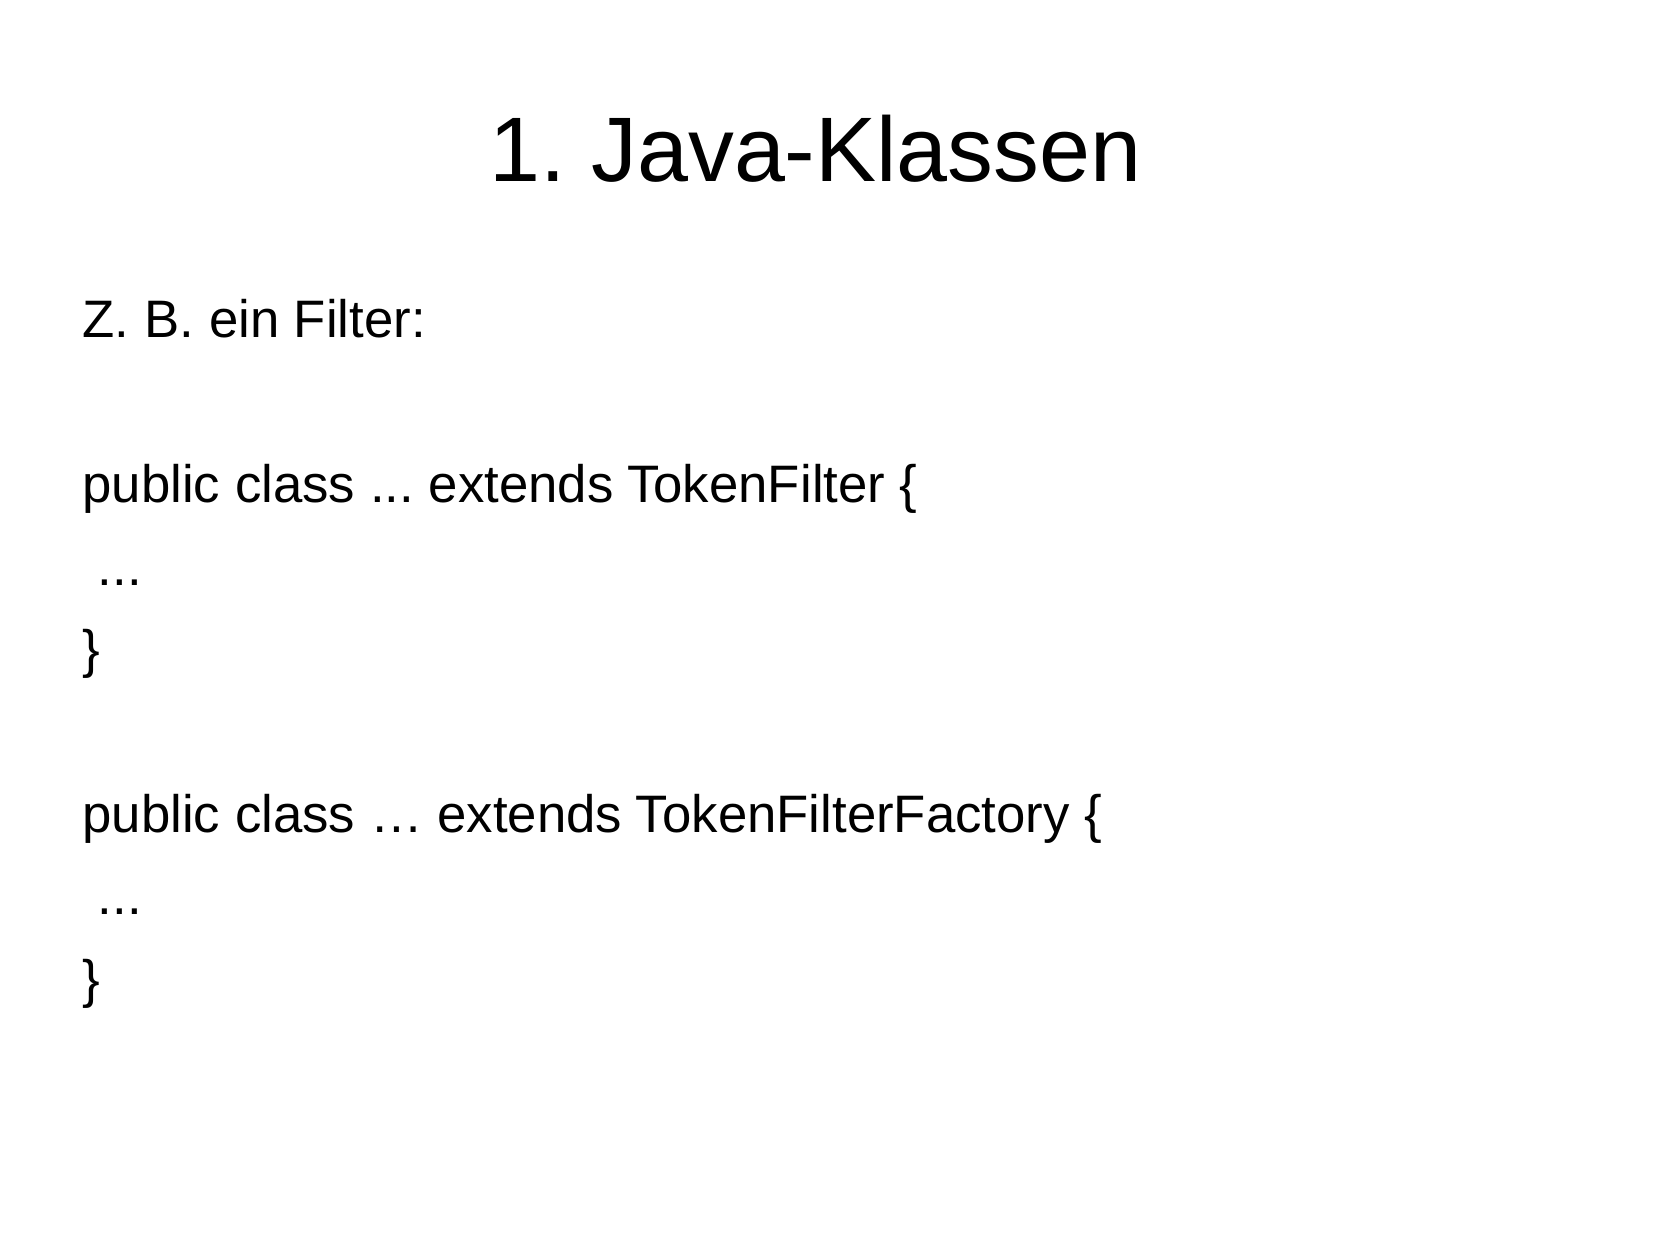

# 1. Java-Klassen
Z. B. ein Filter:
public class ... extends TokenFilter {
 ...
}
public class … extends TokenFilterFactory {
 ...
}